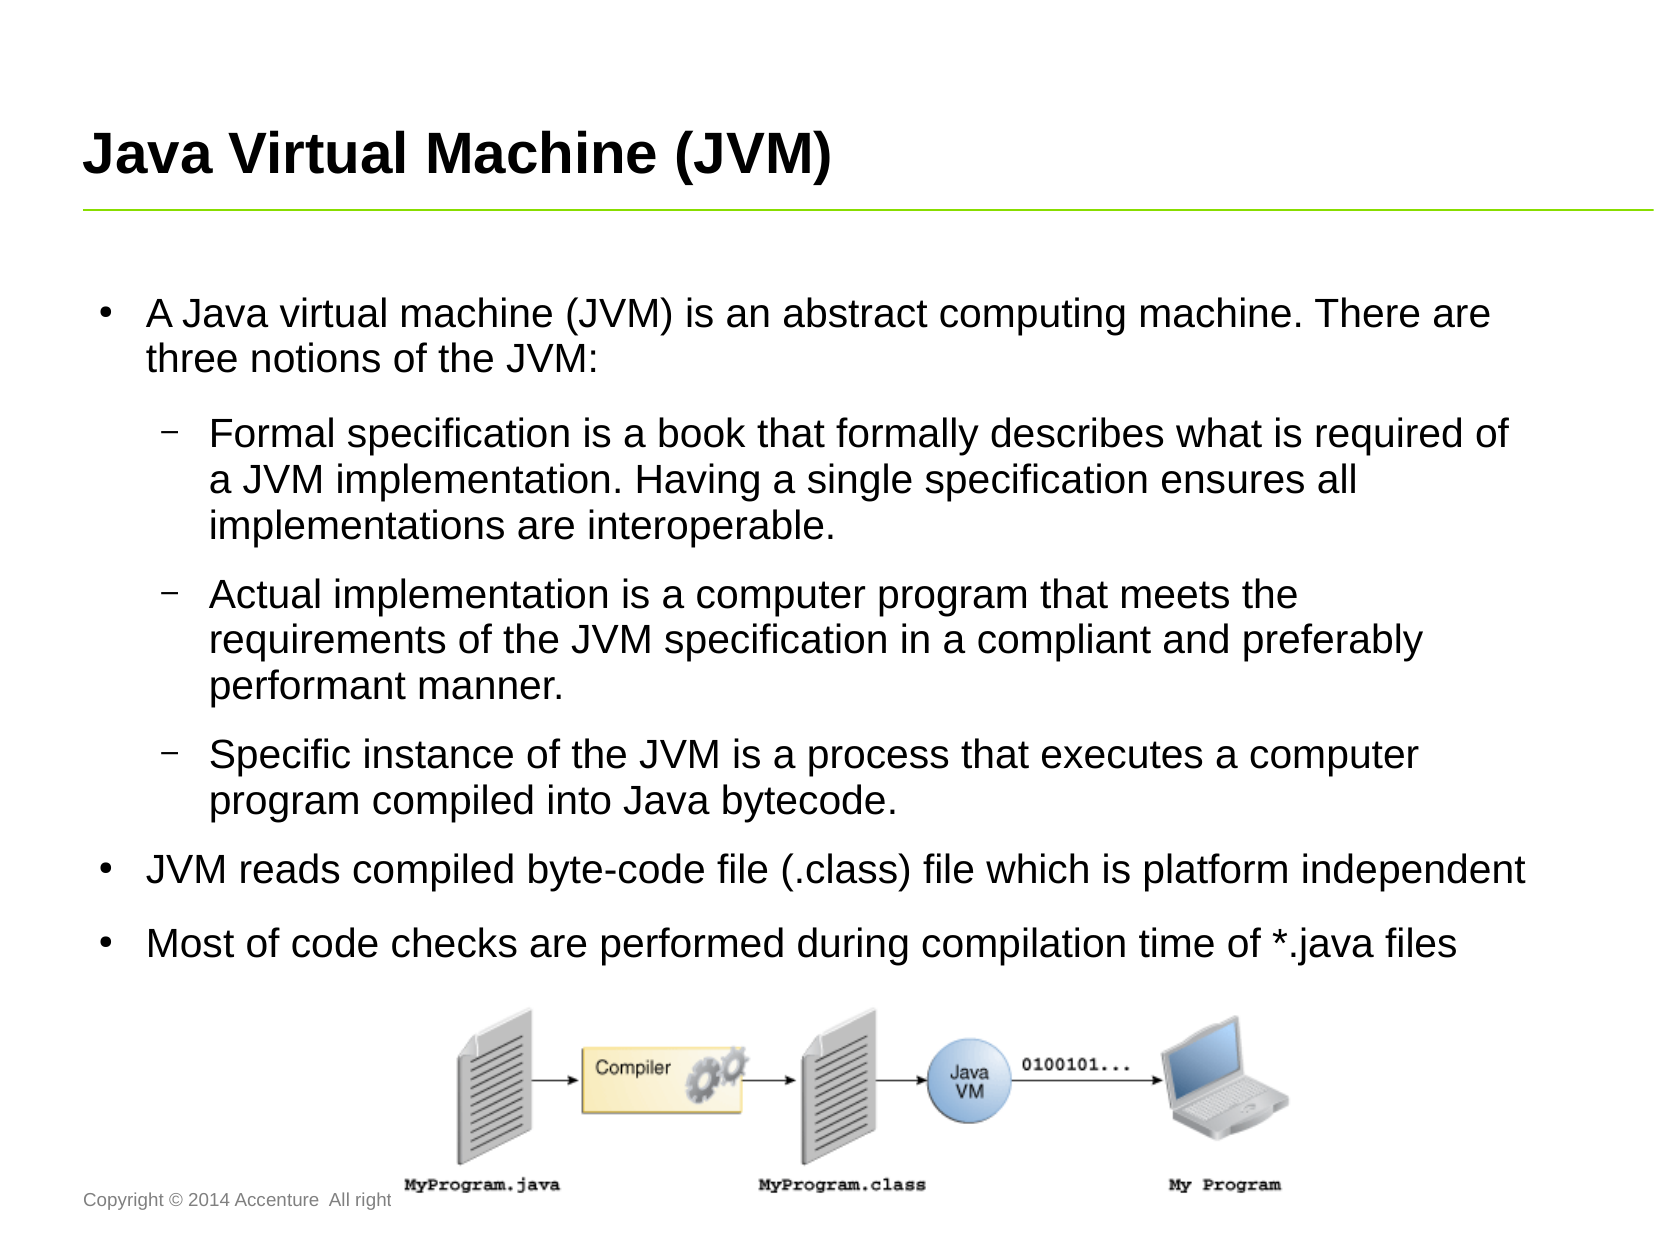

# Java Virtual Machine (JVM)
A Java virtual machine (JVM) is an abstract computing machine. There are three notions of the JVM:
Formal specification is a book that formally describes what is required of a JVM implementation. Having a single specification ensures all implementations are interoperable.
Actual implementation is a computer program that meets the requirements of the JVM specification in a compliant and preferably performant manner.
Specific instance of the JVM is a process that executes a computer program compiled into Java bytecode.
JVM reads compiled byte-code file (.class) file which is platform independent
Most of code checks are performed during compilation time of *.java files